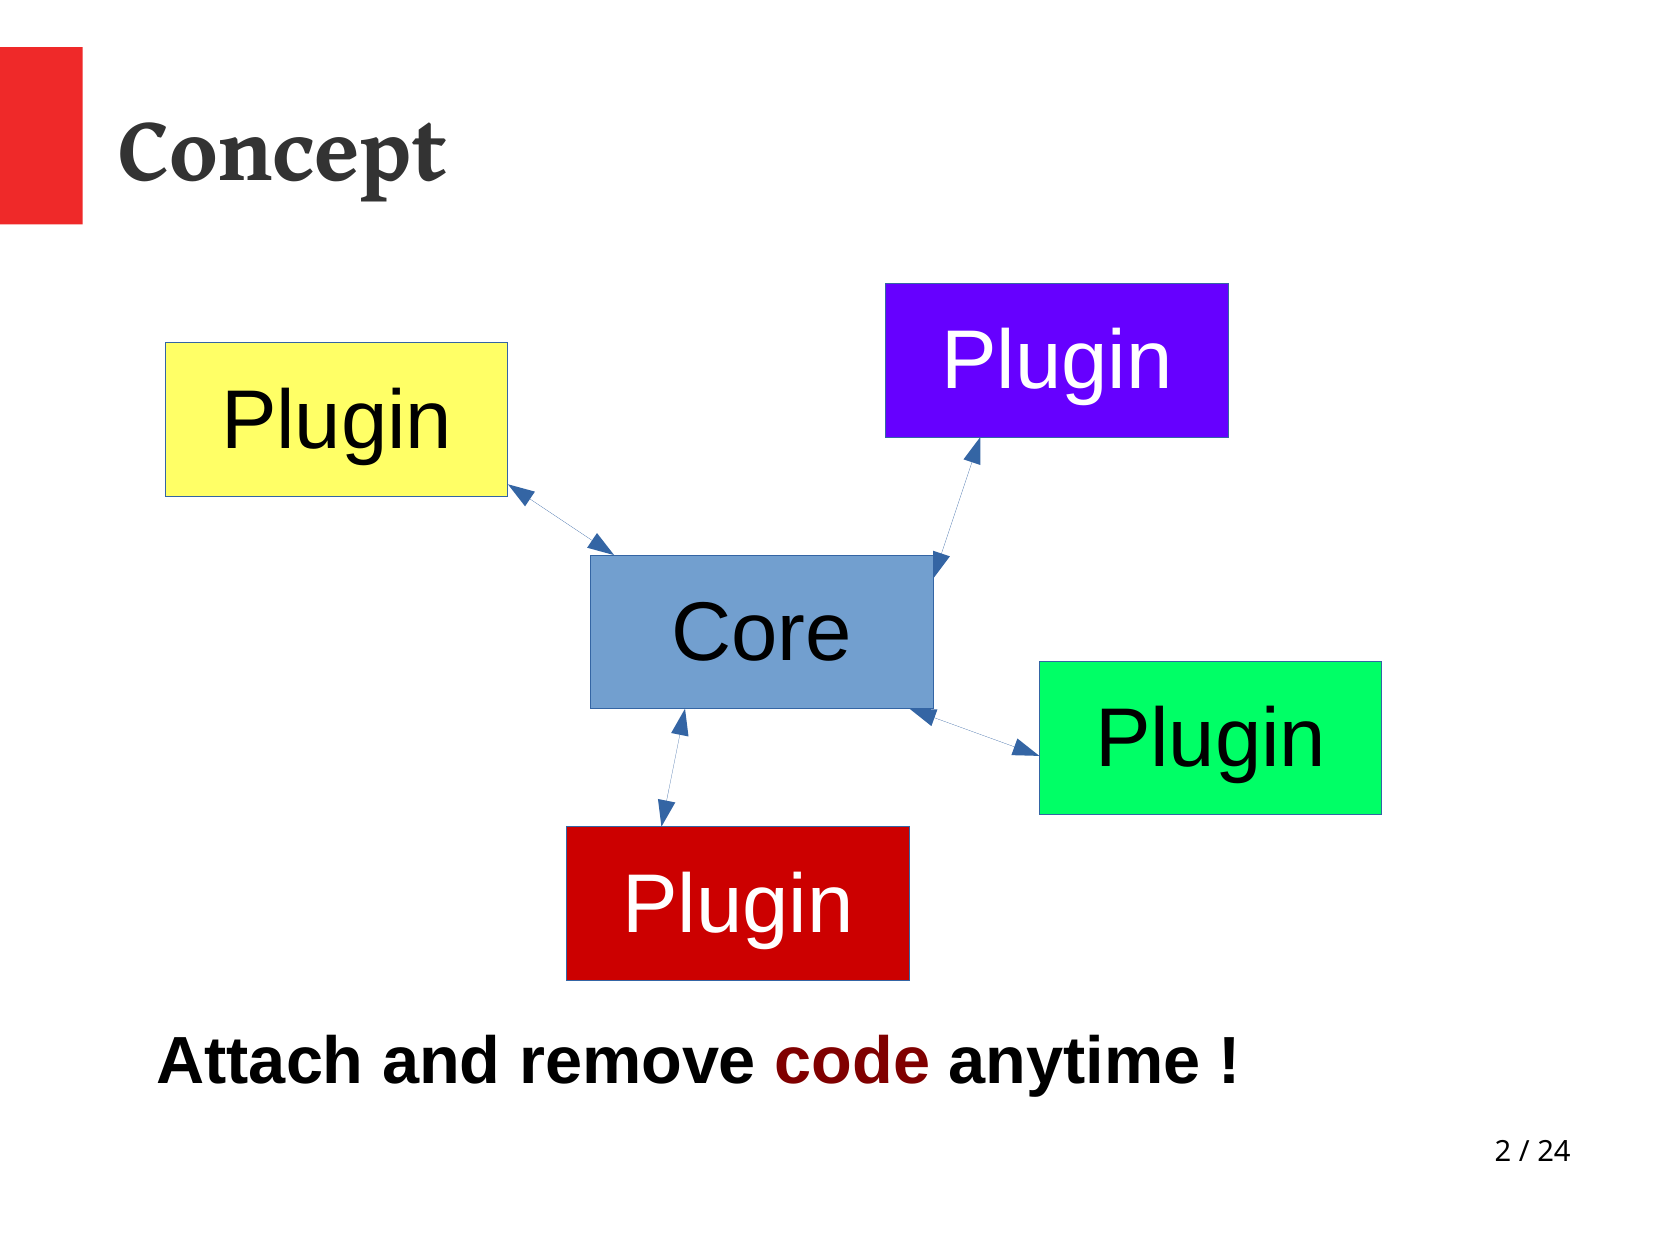

# Concept
Plugin
Plugin
Core
Plugin
Plugin
Attach and remove code anytime !
2